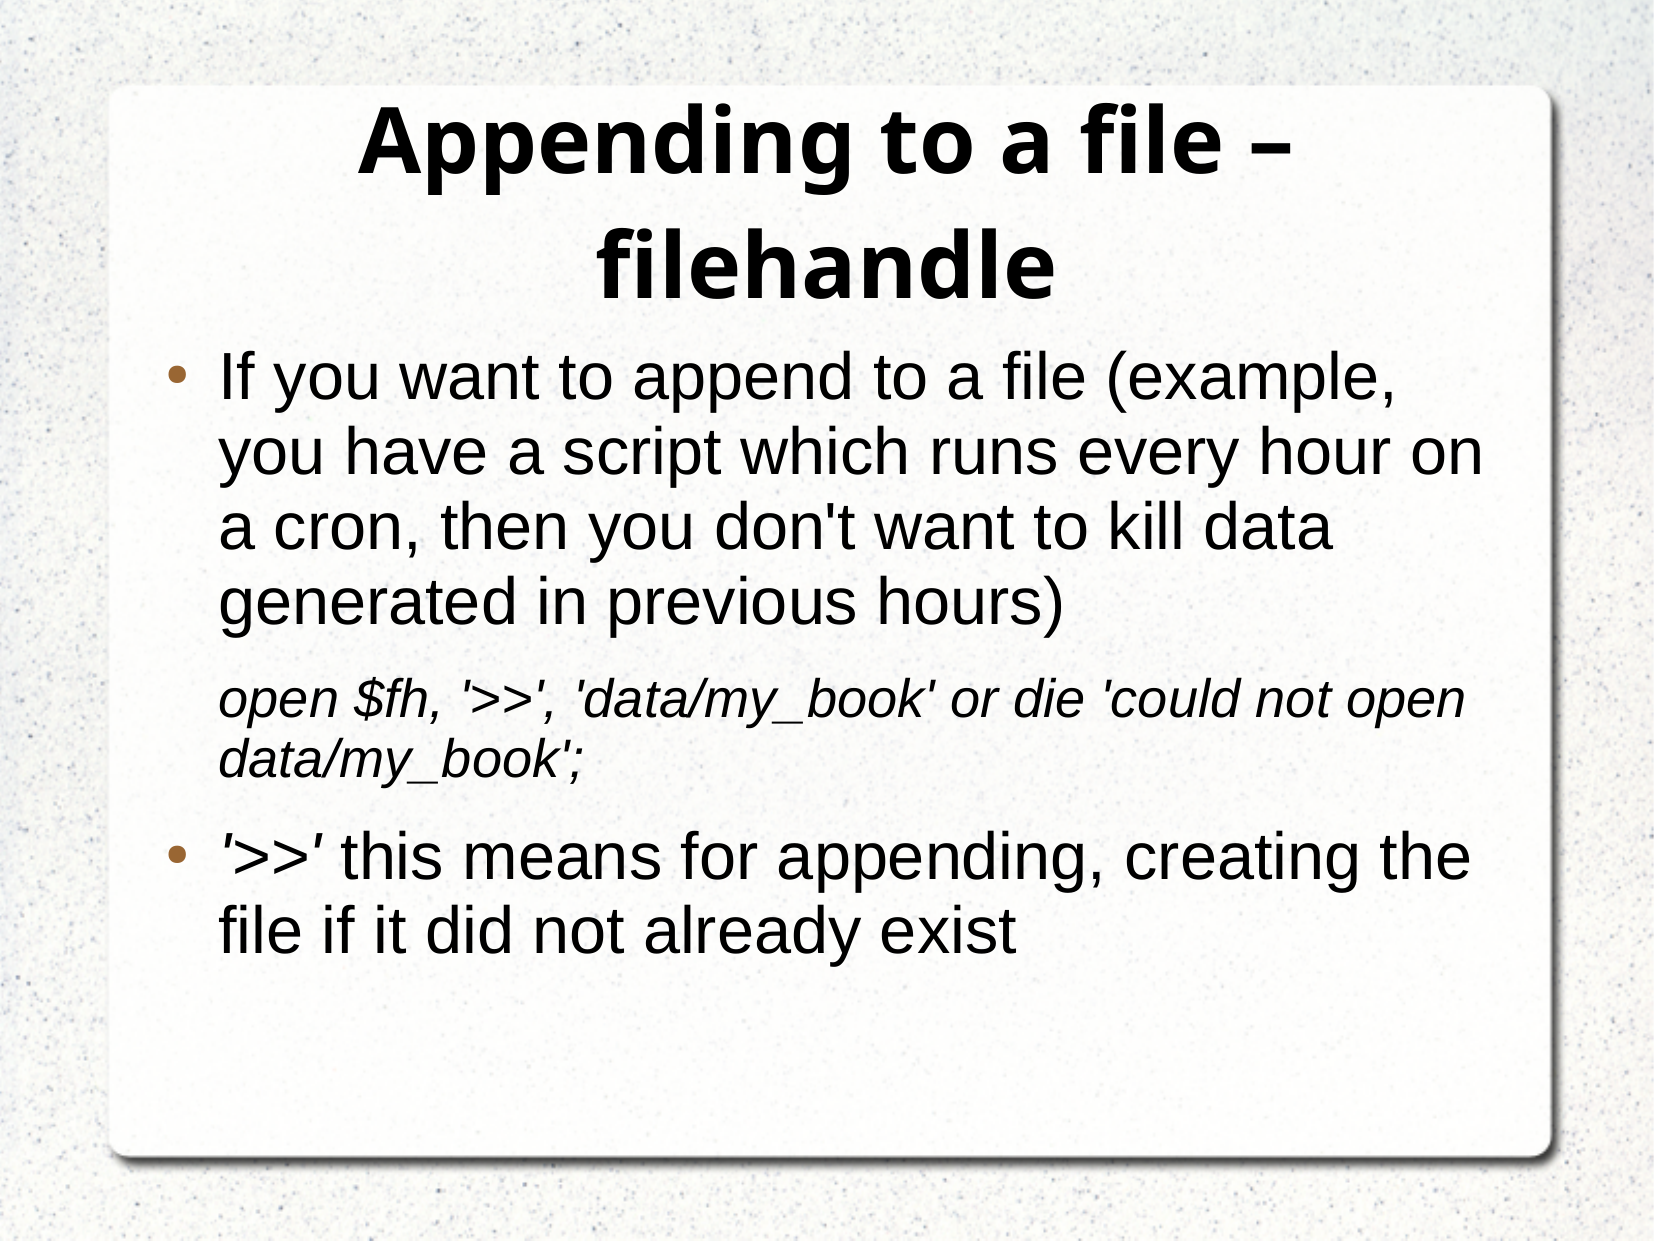

# Appending to a file – filehandle
If you want to append to a file (example, you have a script which runs every hour on a cron, then you don't want to kill data generated in previous hours)
open $fh, '>>', 'data/my_book' or die 'could not open data/my_book';
'>>' this means for appending, creating the file if it did not already exist